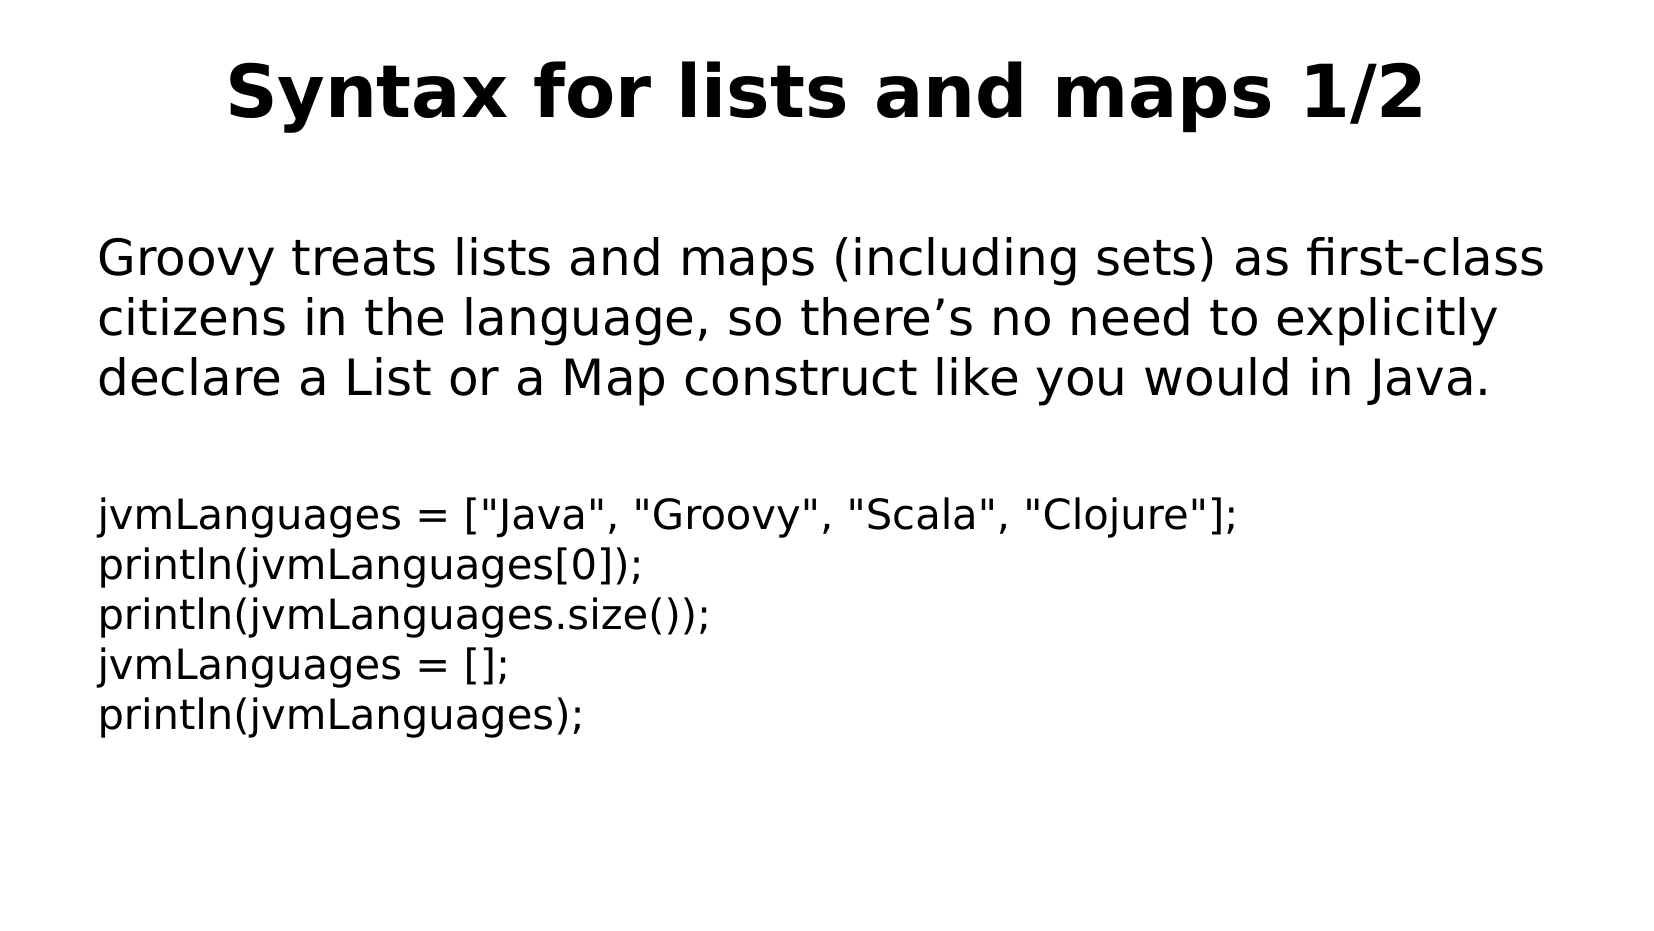

# Syntax for lists and maps 1/2
Groovy treats lists and maps (including sets) as first-class citizens in the language, so there’s no need to explicitly declare a List or a Map construct like you would in Java.
jvmLanguages = ["Java", "Groovy", "Scala", "Clojure"];
println(jvmLanguages[0]);
println(jvmLanguages.size());
jvmLanguages = [];
println(jvmLanguages);